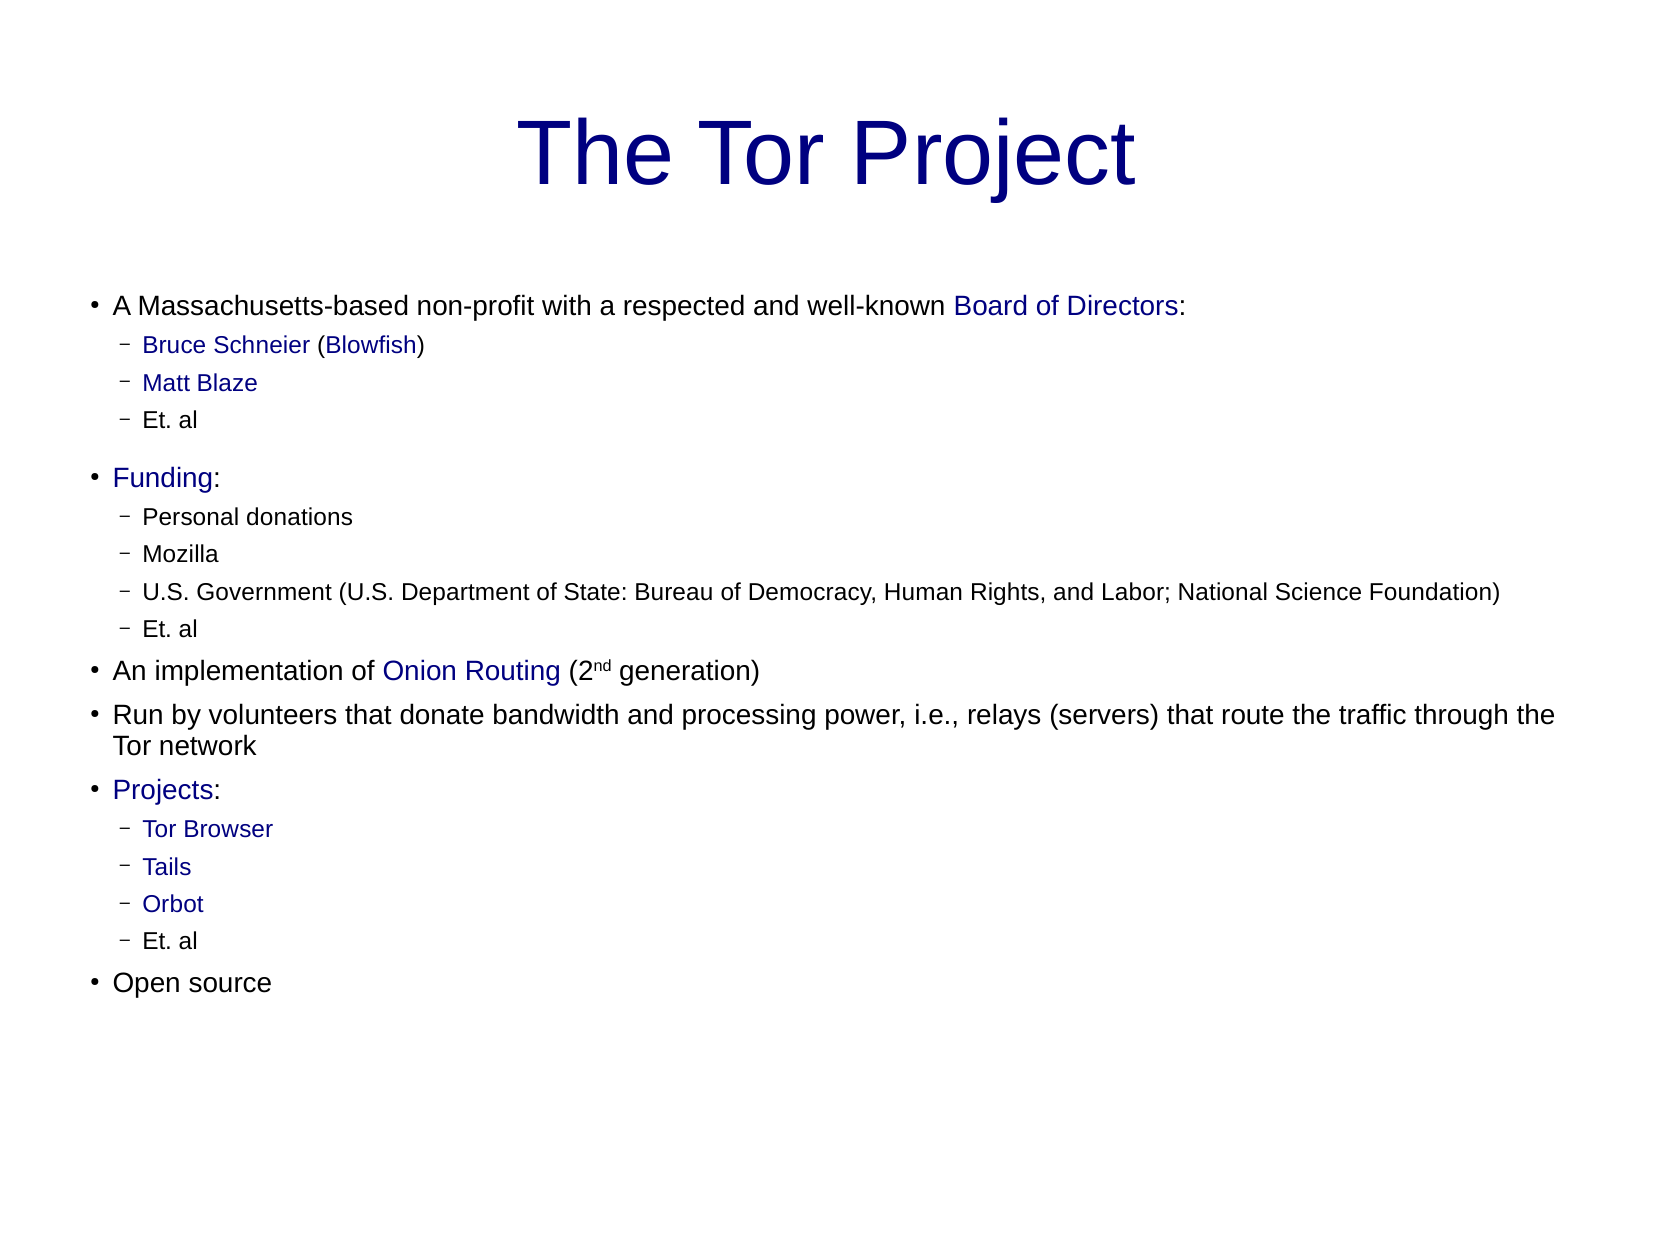

# The Tor Project
A Massachusetts-based non-profit with a respected and well-known Board of Directors:
Bruce Schneier (Blowfish)
Matt Blaze
Et. al
Funding:
Personal donations
Mozilla
U.S. Government (U.S. Department of State: Bureau of Democracy, Human Rights, and Labor; National Science Foundation)
Et. al
An implementation of Onion Routing (2nd generation)
Run by volunteers that donate bandwidth and processing power, i.e., relays (servers) that route the traffic through the Tor network
Projects:
Tor Browser
Tails
Orbot
Et. al
Open source